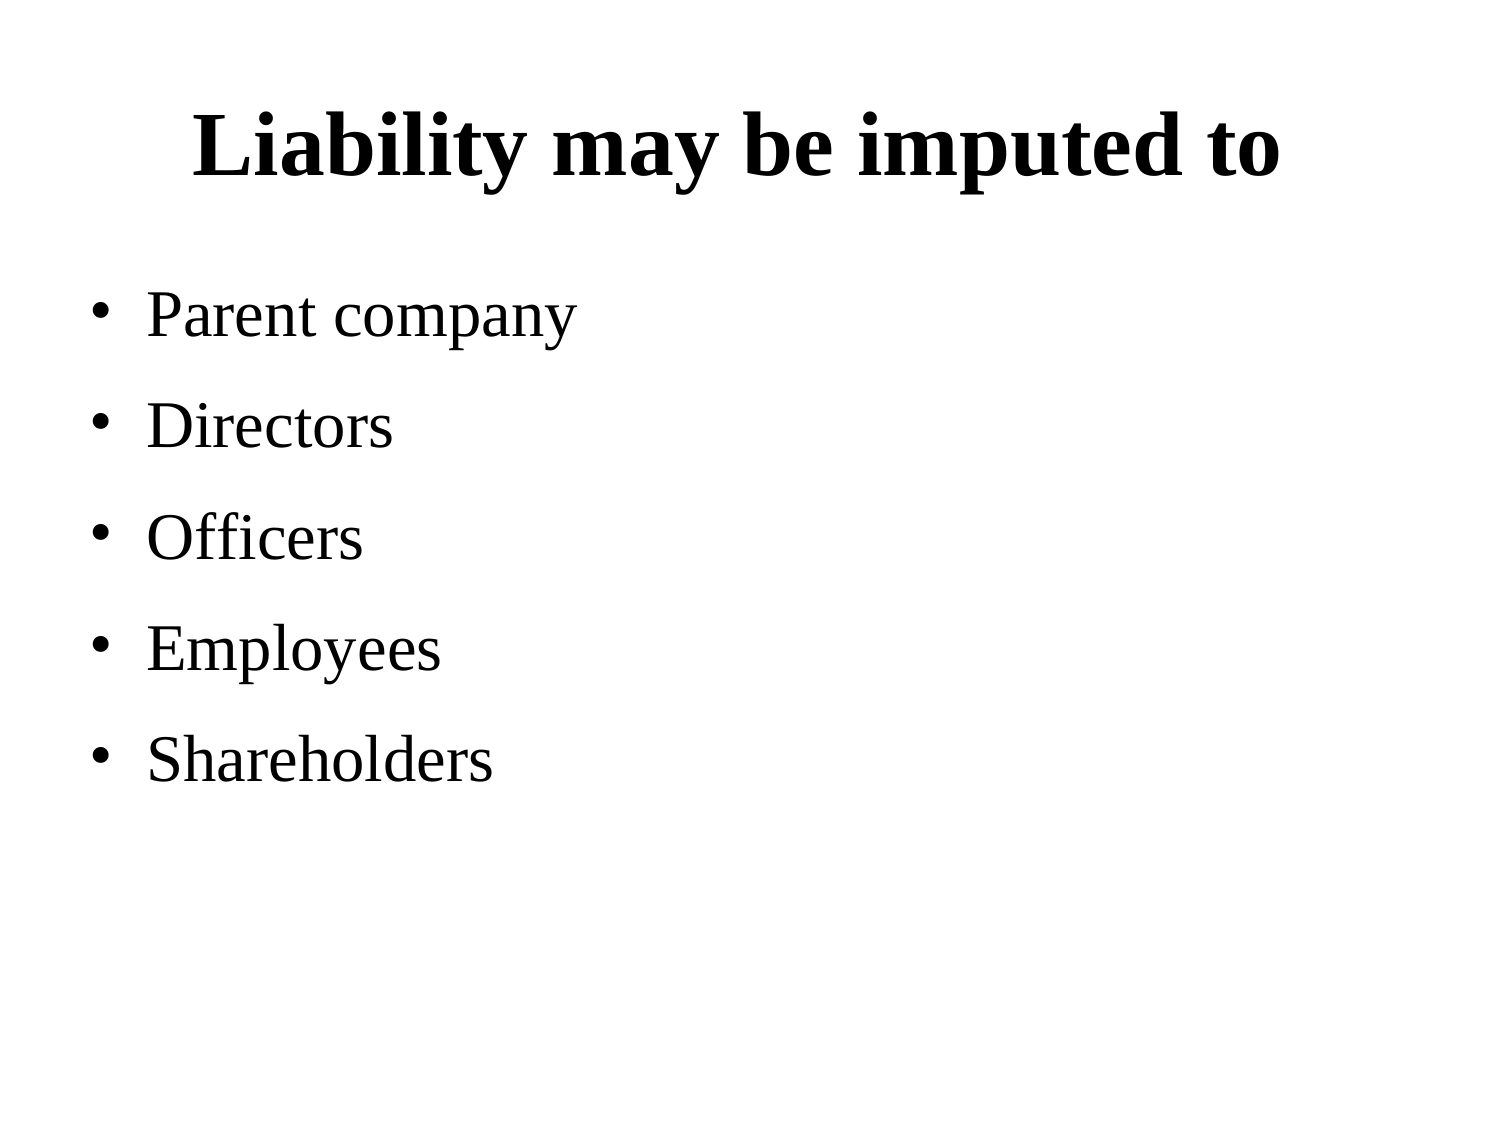

# Liability may be imputed to
Parent company
Directors
Officers
Employees
Shareholders